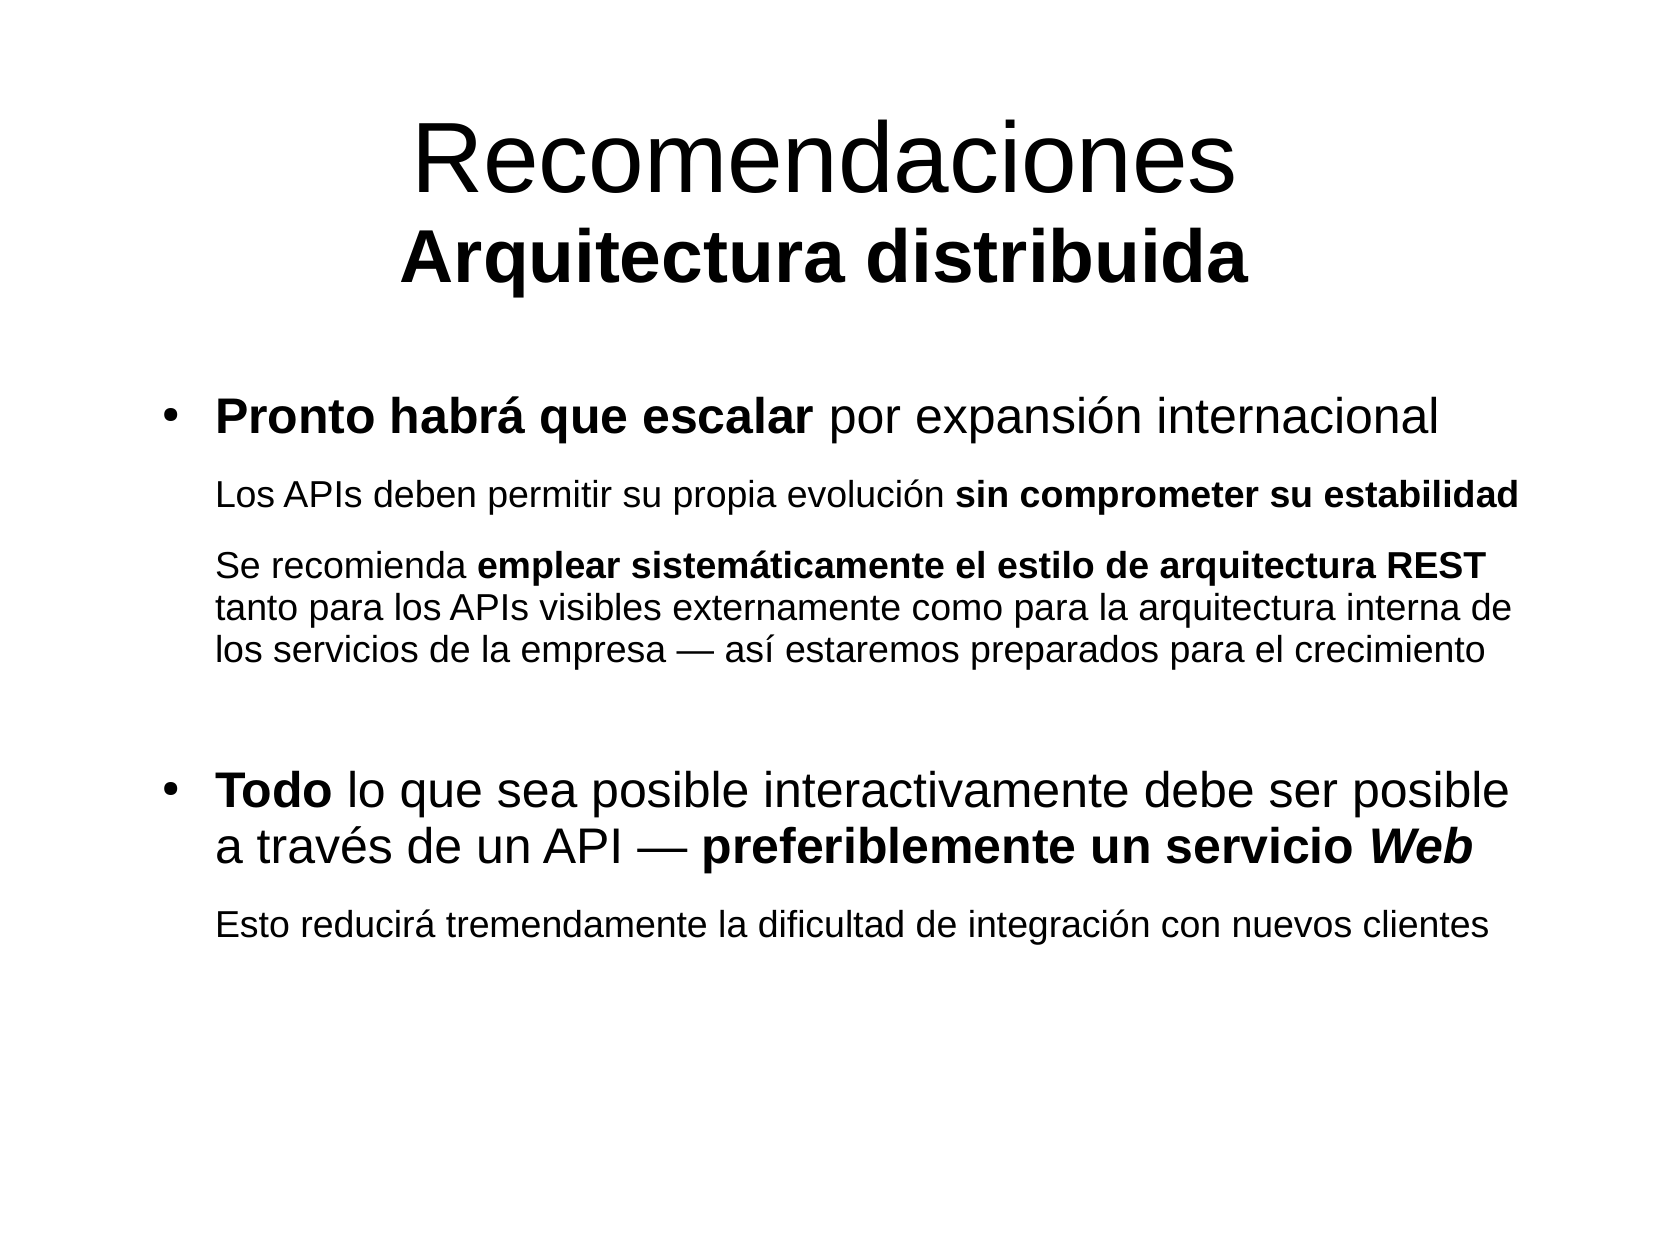

# Recomendaciones Arquitectura distribuida
Pronto habrá que escalar por expansión internacional
Los APIs deben permitir su propia evolución sin comprometer su estabilidad
Se recomienda emplear sistemáticamente el estilo de arquitectura REST tanto para los APIs visibles externamente como para la arquitectura interna de los servicios de la empresa — así estaremos preparados para el crecimiento
Todo lo que sea posible interactivamente debe ser posible a través de un API — preferiblemente un servicio Web
Esto reducirá tremendamente la dificultad de integración con nuevos clientes